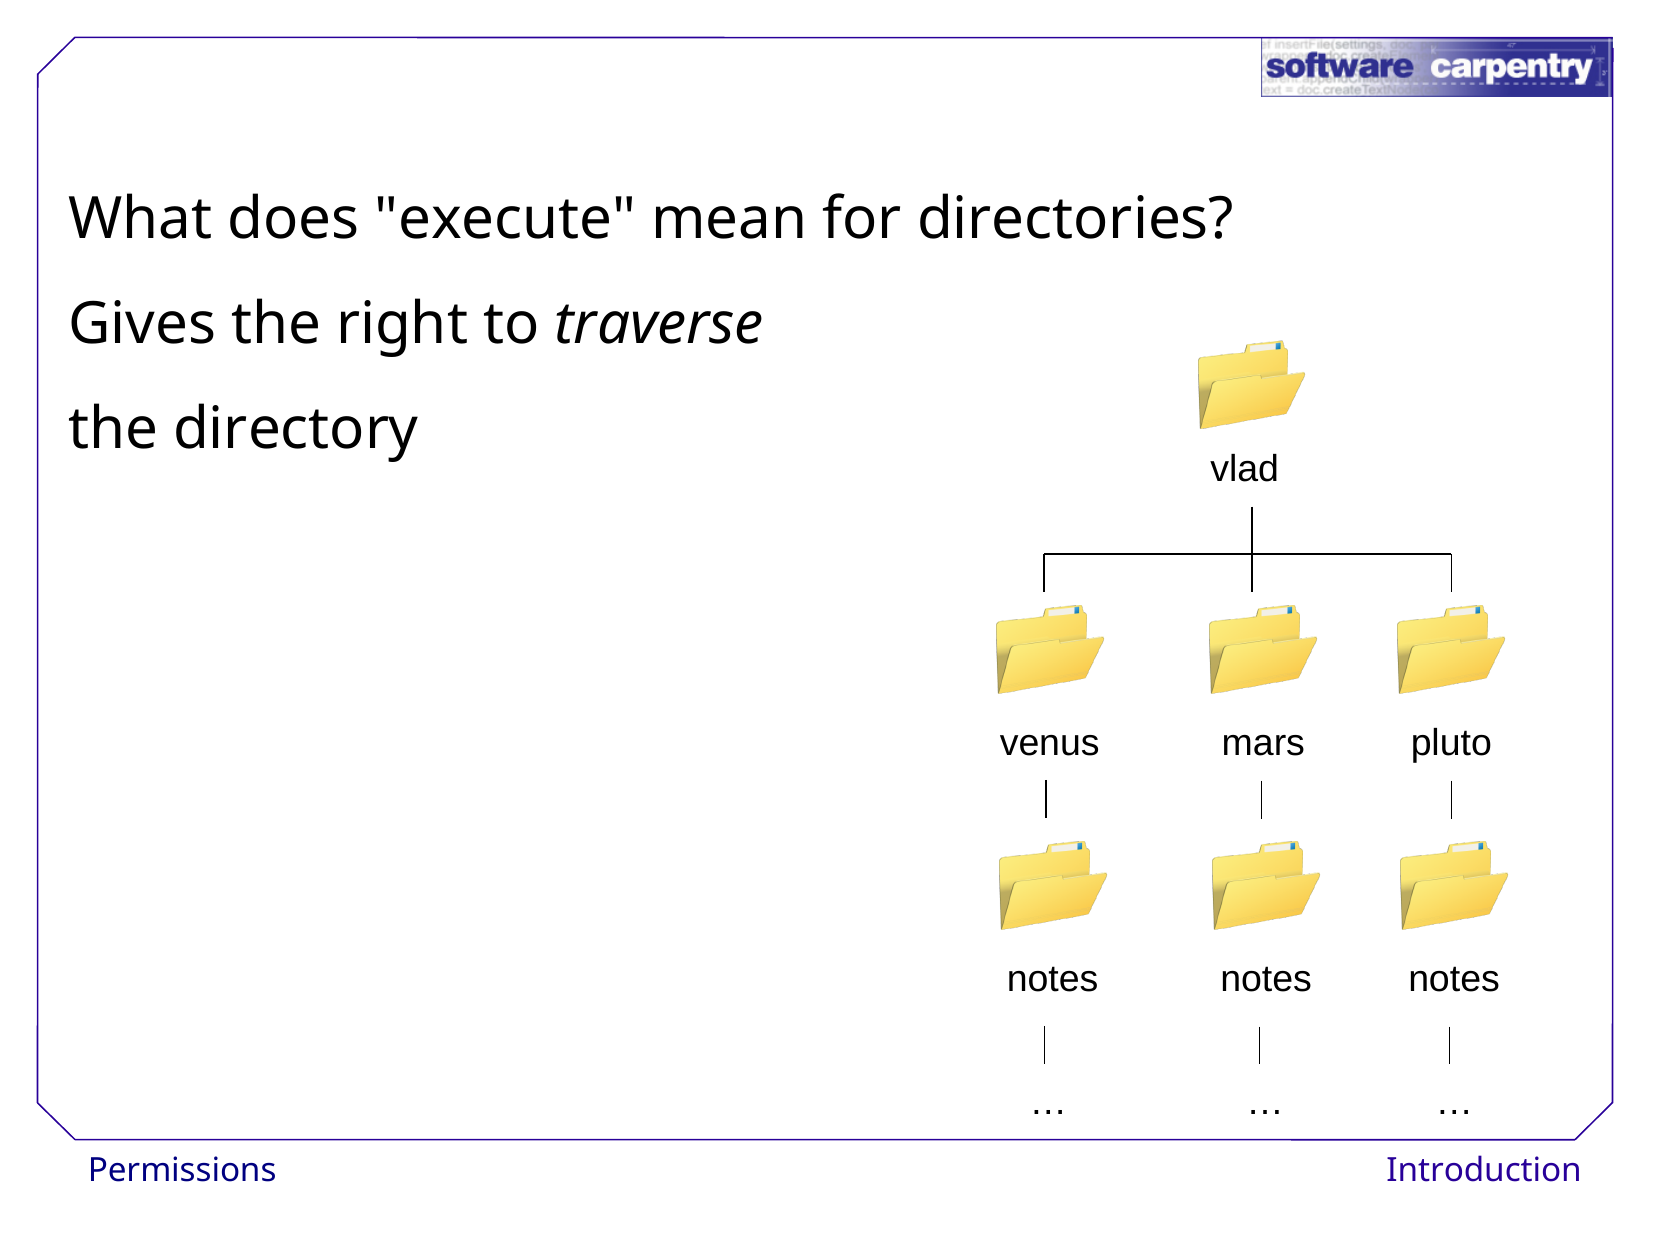

What does "execute" mean for directories?
Gives the right to traverse
the directory
vlad
venus
mars
pluto
notes
notes
notes
…
…
…